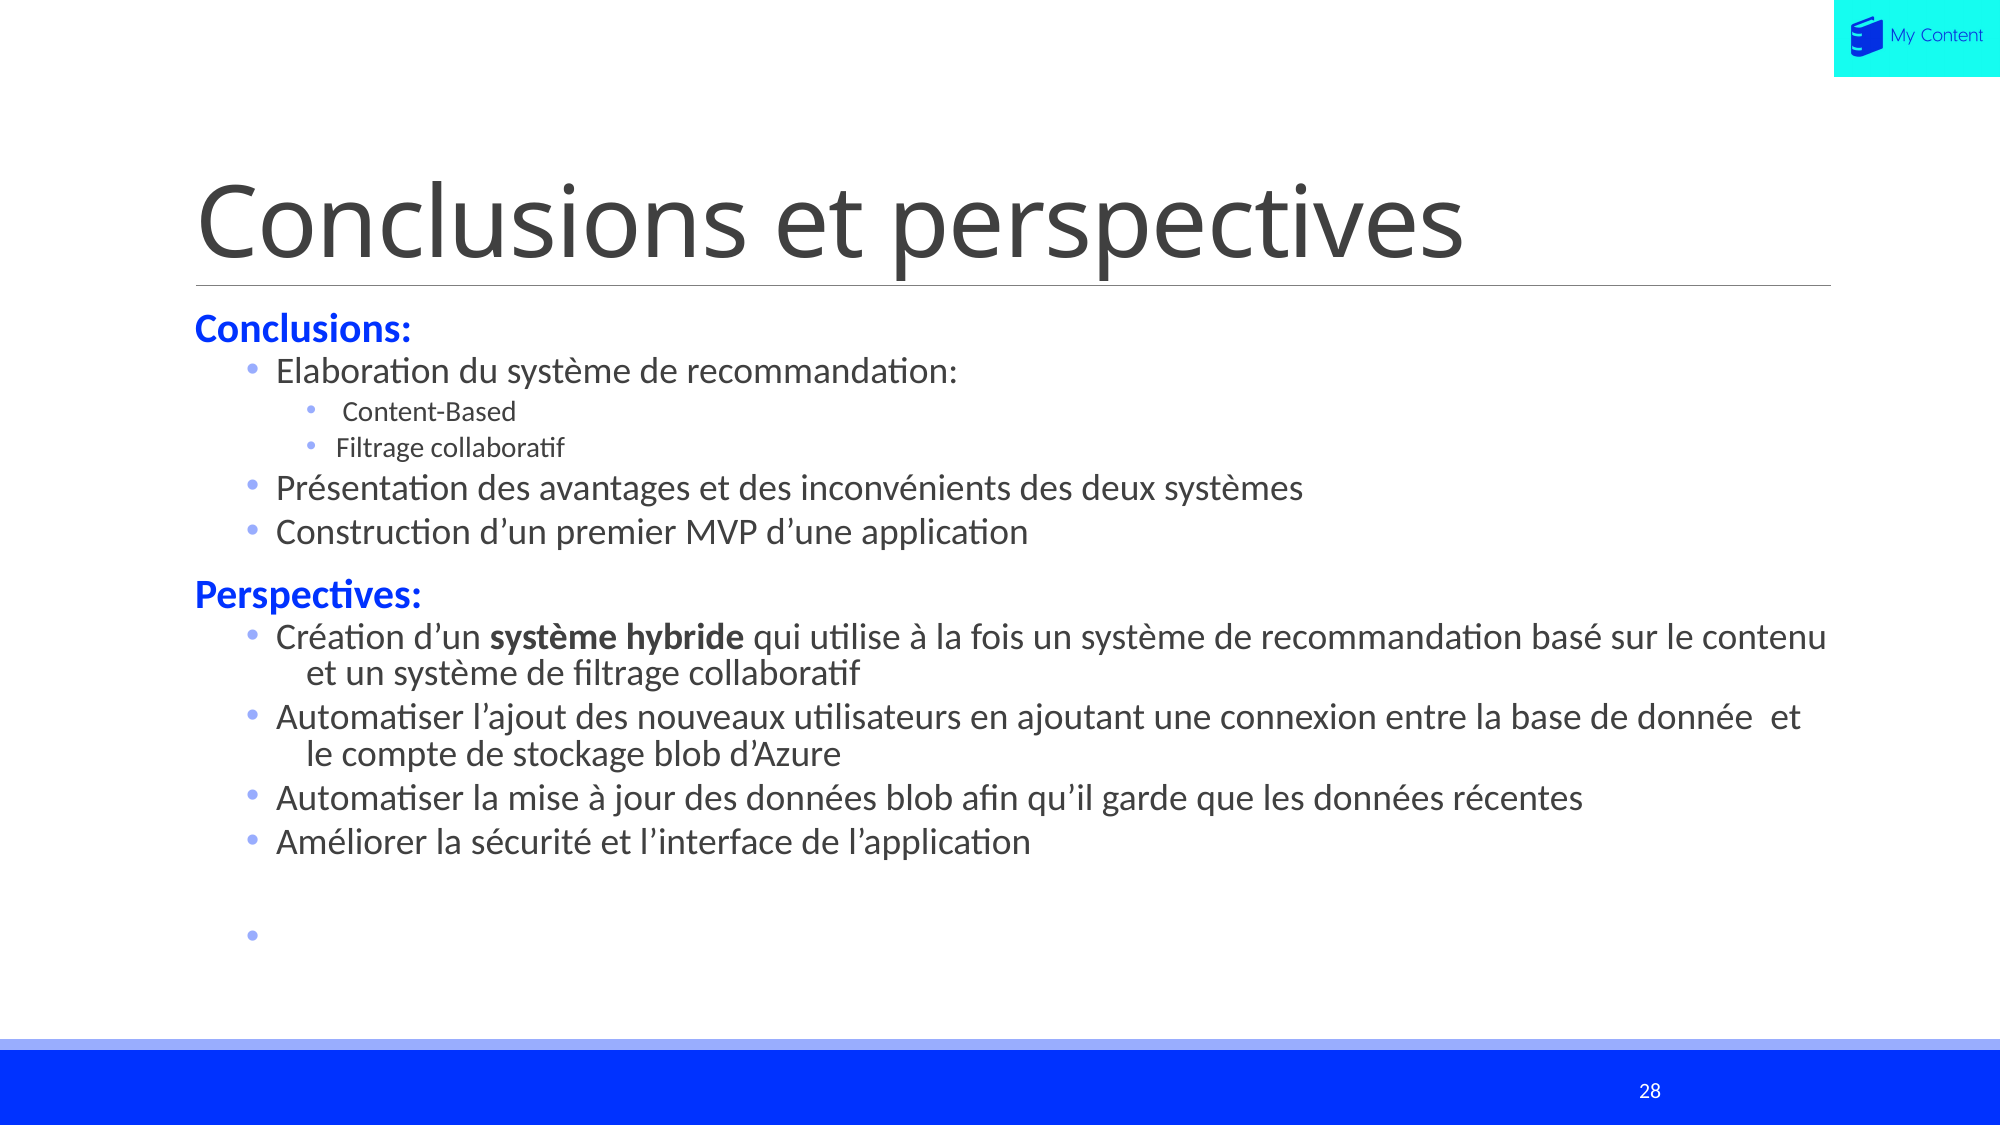

# Conclusions et perspectives
Conclusions:
Elaboration du système de recommandation:
 Content-Based
Filtrage collaboratif
Présentation des avantages et des inconvénients des deux systèmes
Construction d’un premier MVP d’une application
Perspectives:
Création d’un système hybride qui utilise à la fois un système de recommandation basé sur le contenu et un système de filtrage collaboratif
Automatiser l’ajout des nouveaux utilisateurs en ajoutant une connexion entre la base de donnée et le compte de stockage blob d’Azure
Automatiser la mise à jour des données blob afin qu’il garde que les données récentes
Améliorer la sécurité et l’interface de l’application